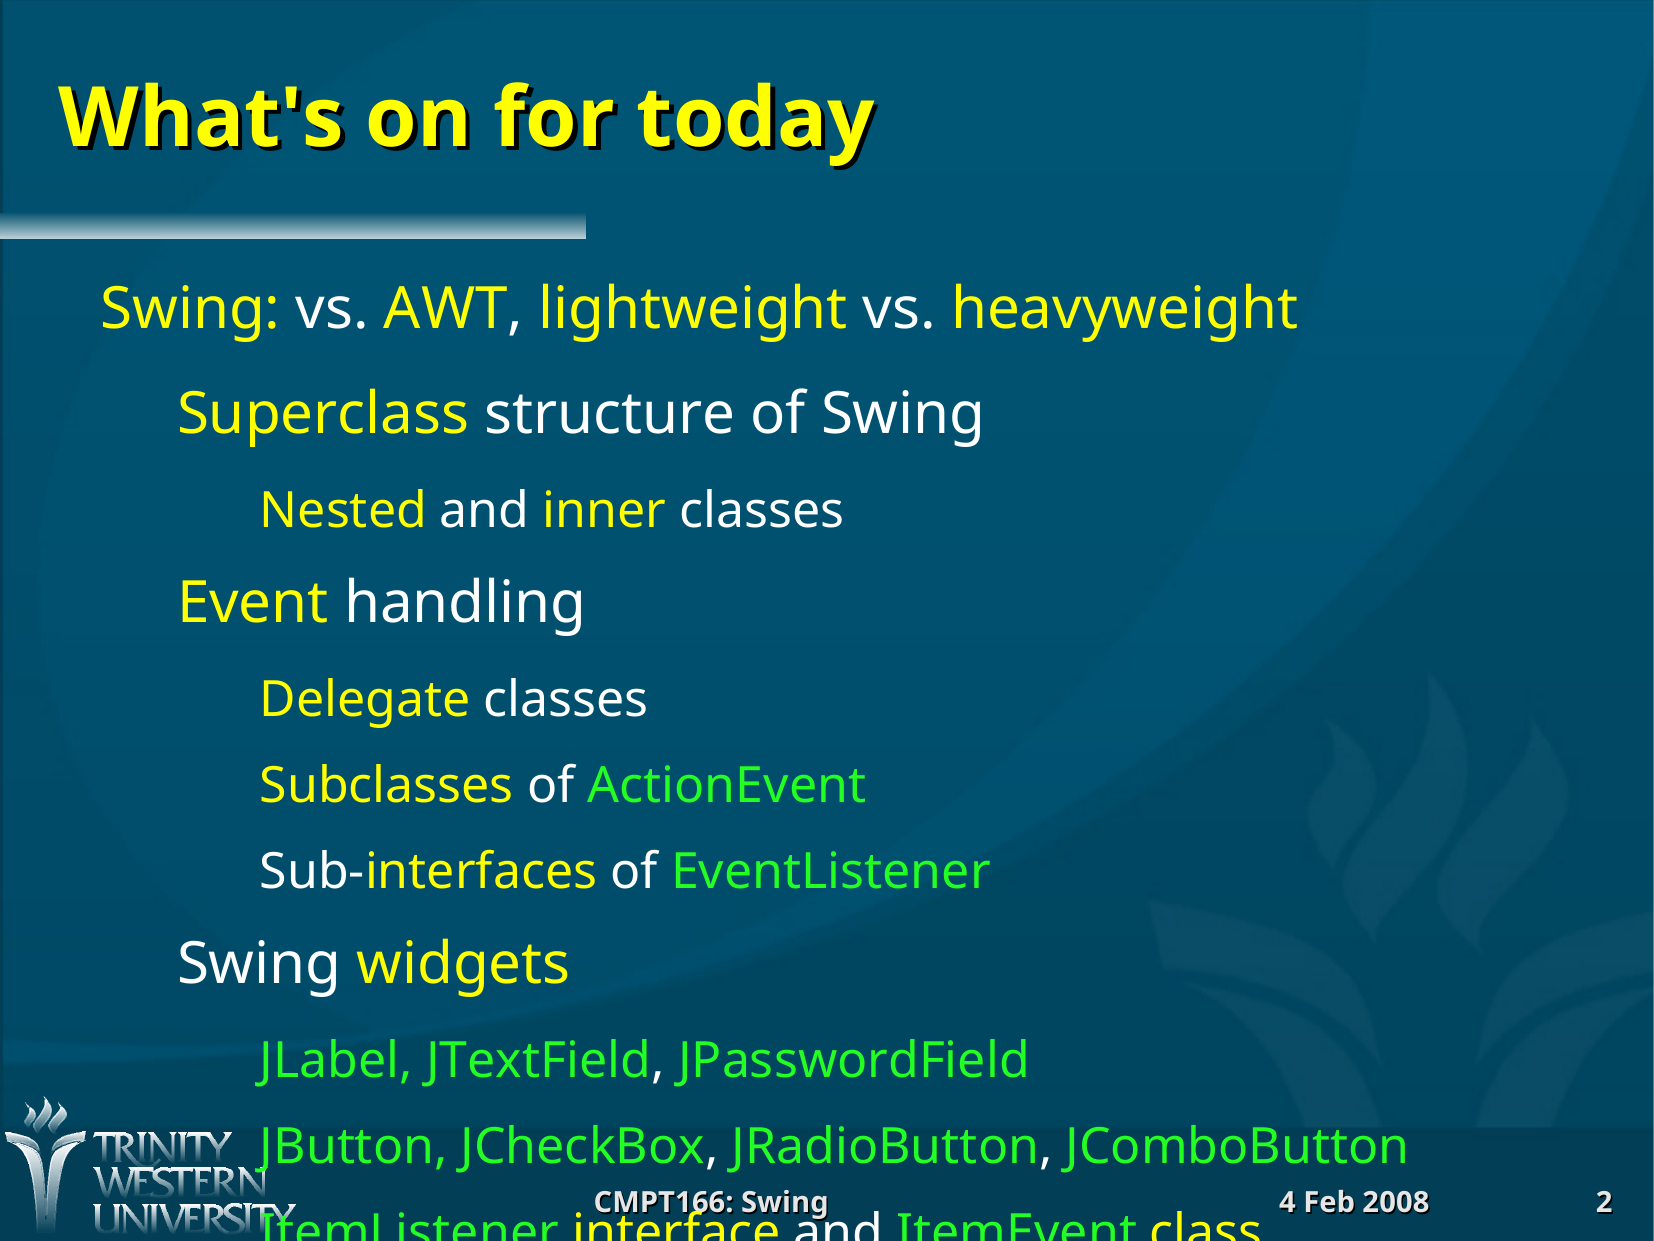

# What's on for today
Swing: vs. AWT, lightweight vs. heavyweight
Superclass structure of Swing
Nested and inner classes
Event handling
Delegate classes
Subclasses of ActionEvent
Sub-interfaces of EventListener
Swing widgets
JLabel, JTextField, JPasswordField
JButton, JCheckBox, JRadioButton, JComboButton
ItemListener interface and ItemEvent class
CMPT166: Swing
4 Feb 2008
2